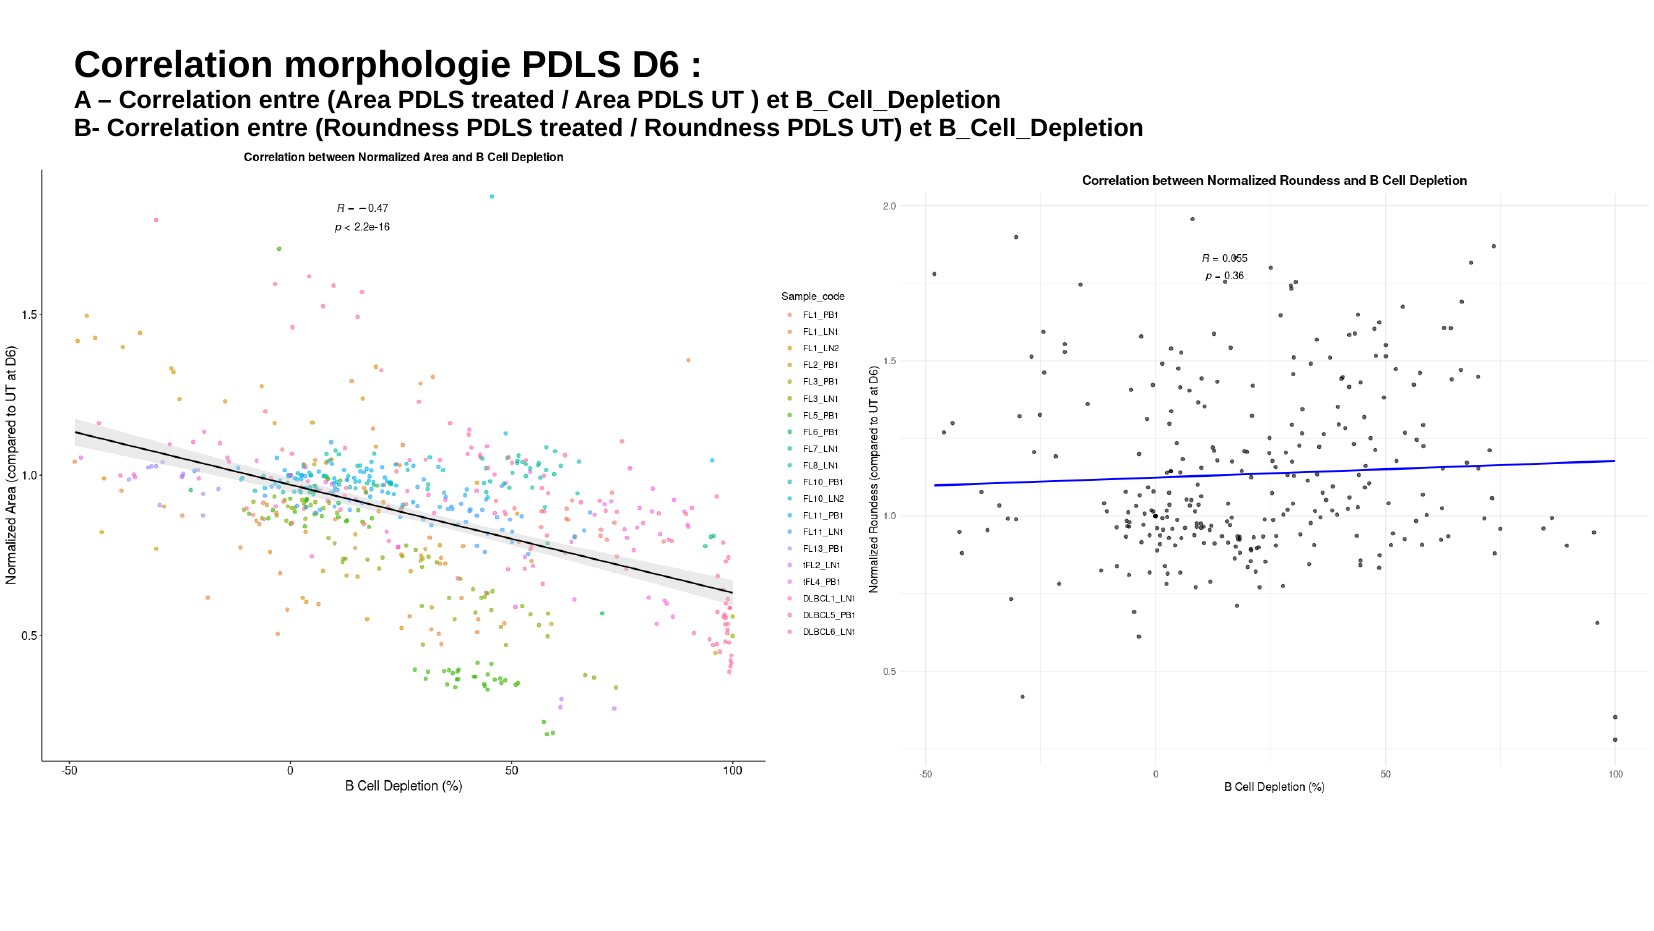

Correlation morphologie PDLS D6 :
A – Correlation entre (Area PDLS treated / Area PDLS UT ) et B_Cell_Depletion
B- Correlation entre (Roundness PDLS treated / Roundness PDLS UT) et B_Cell_Depletion